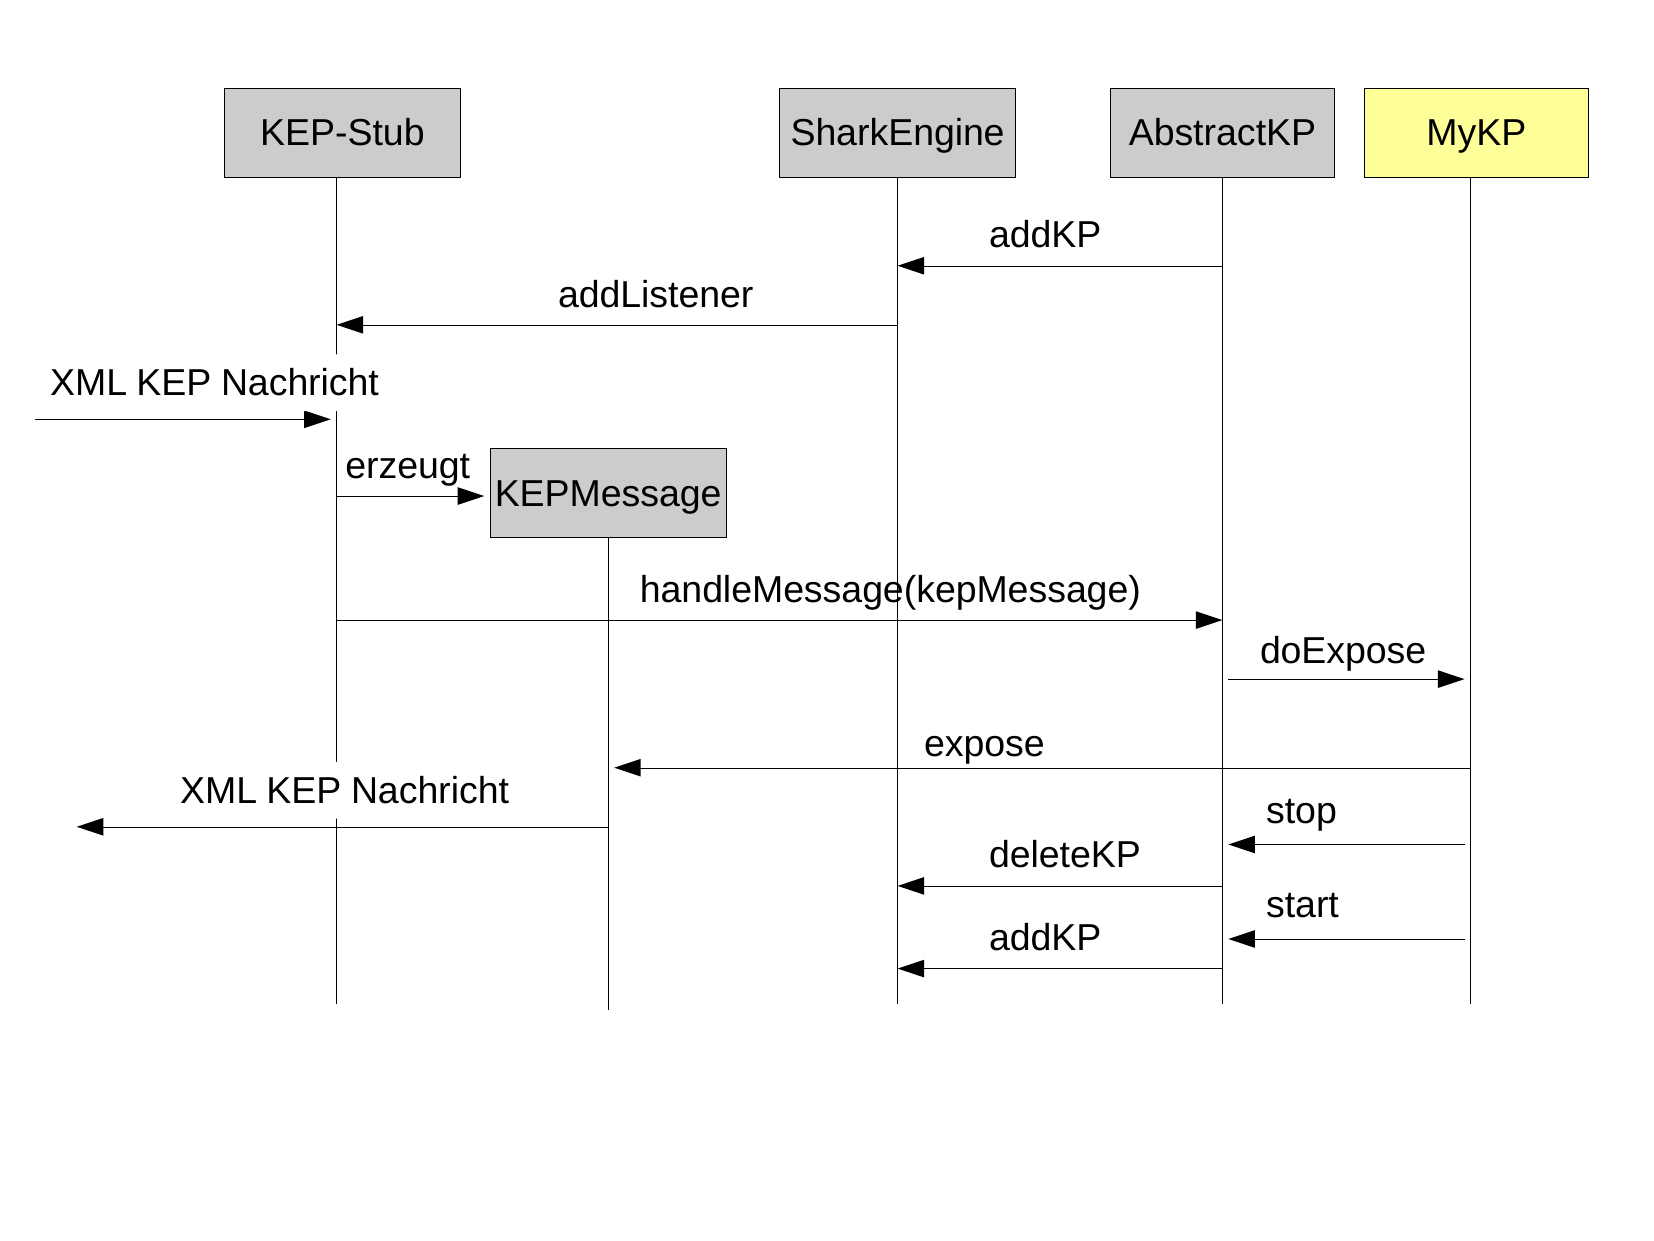

KEP-Stub
SharkEngine
AbstractKP
MyKP
addKP
addListener
XML KEP Nachricht
erzeugt
KEPMessage
handleMessage(kepMessage)
doExpose
expose
XML KEP Nachricht
stop
deleteKP
start
addKP